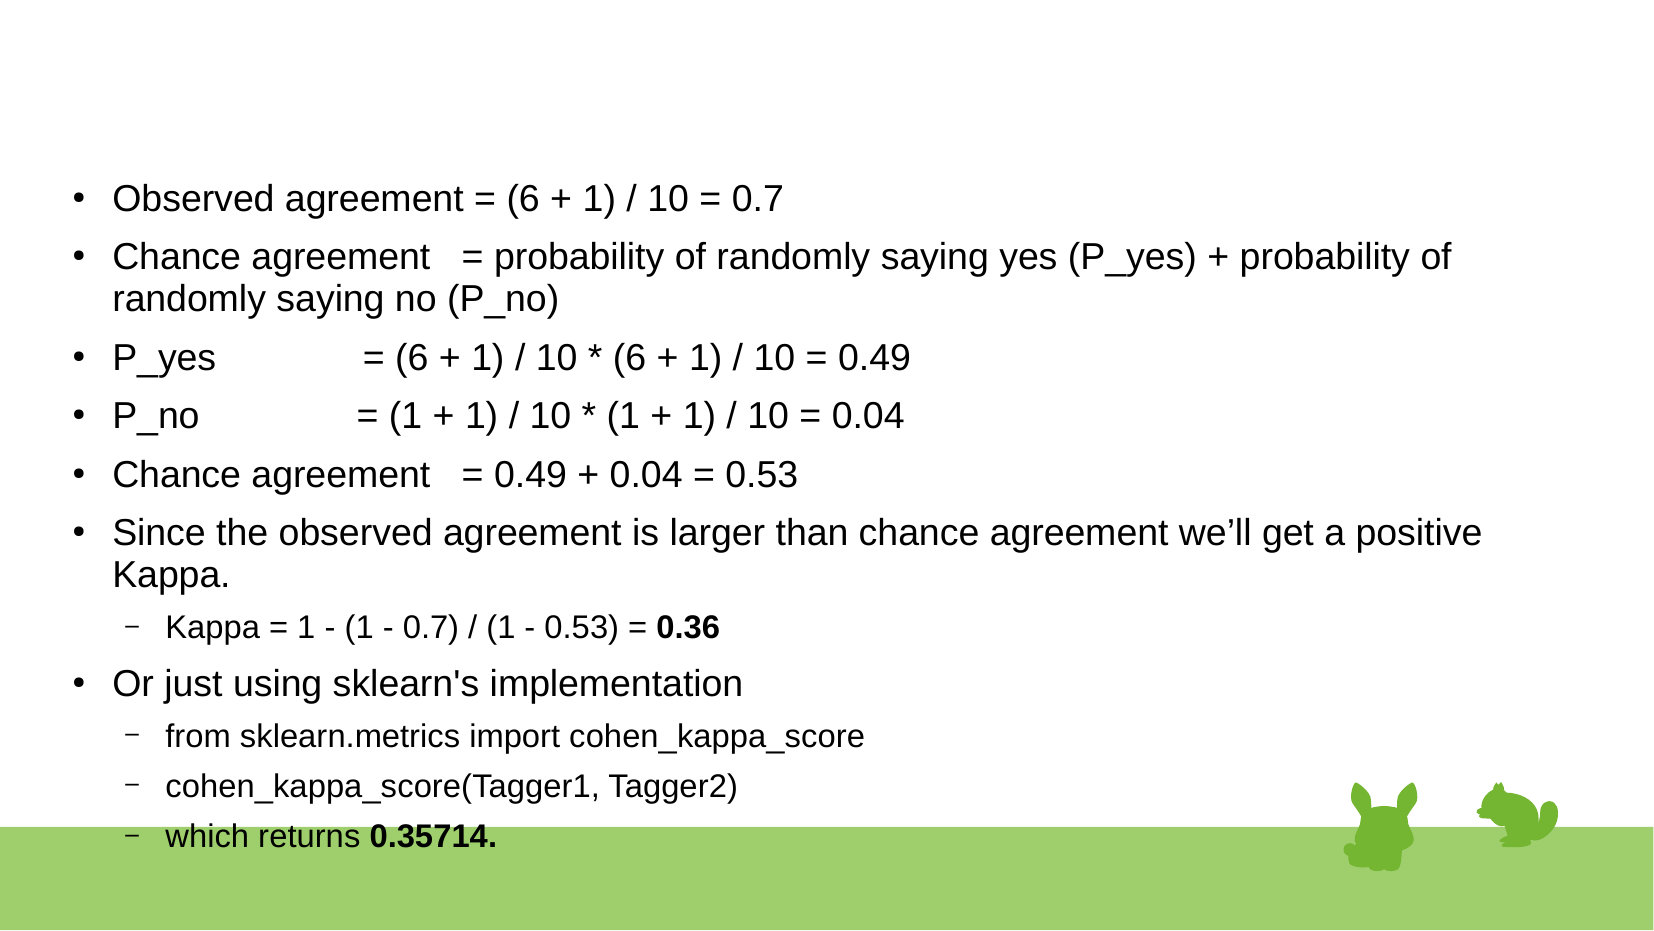

#
Observed agreement = (6 + 1) / 10 = 0.7
Chance agreement = probability of randomly saying yes (P_yes) + probability of randomly saying no (P_no)
P_yes = (6 + 1) / 10 * (6 + 1) / 10 = 0.49
P_no = (1 + 1) / 10 * (1 + 1) / 10 = 0.04
Chance agreement = 0.49 + 0.04 = 0.53
Since the observed agreement is larger than chance agreement we’ll get a positive Kappa.
Kappa = 1 - (1 - 0.7) / (1 - 0.53) = 0.36
Or just using sklearn's implementation
from sklearn.metrics import cohen_kappa_score
cohen_kappa_score(Tagger1, Tagger2)
which returns 0.35714.